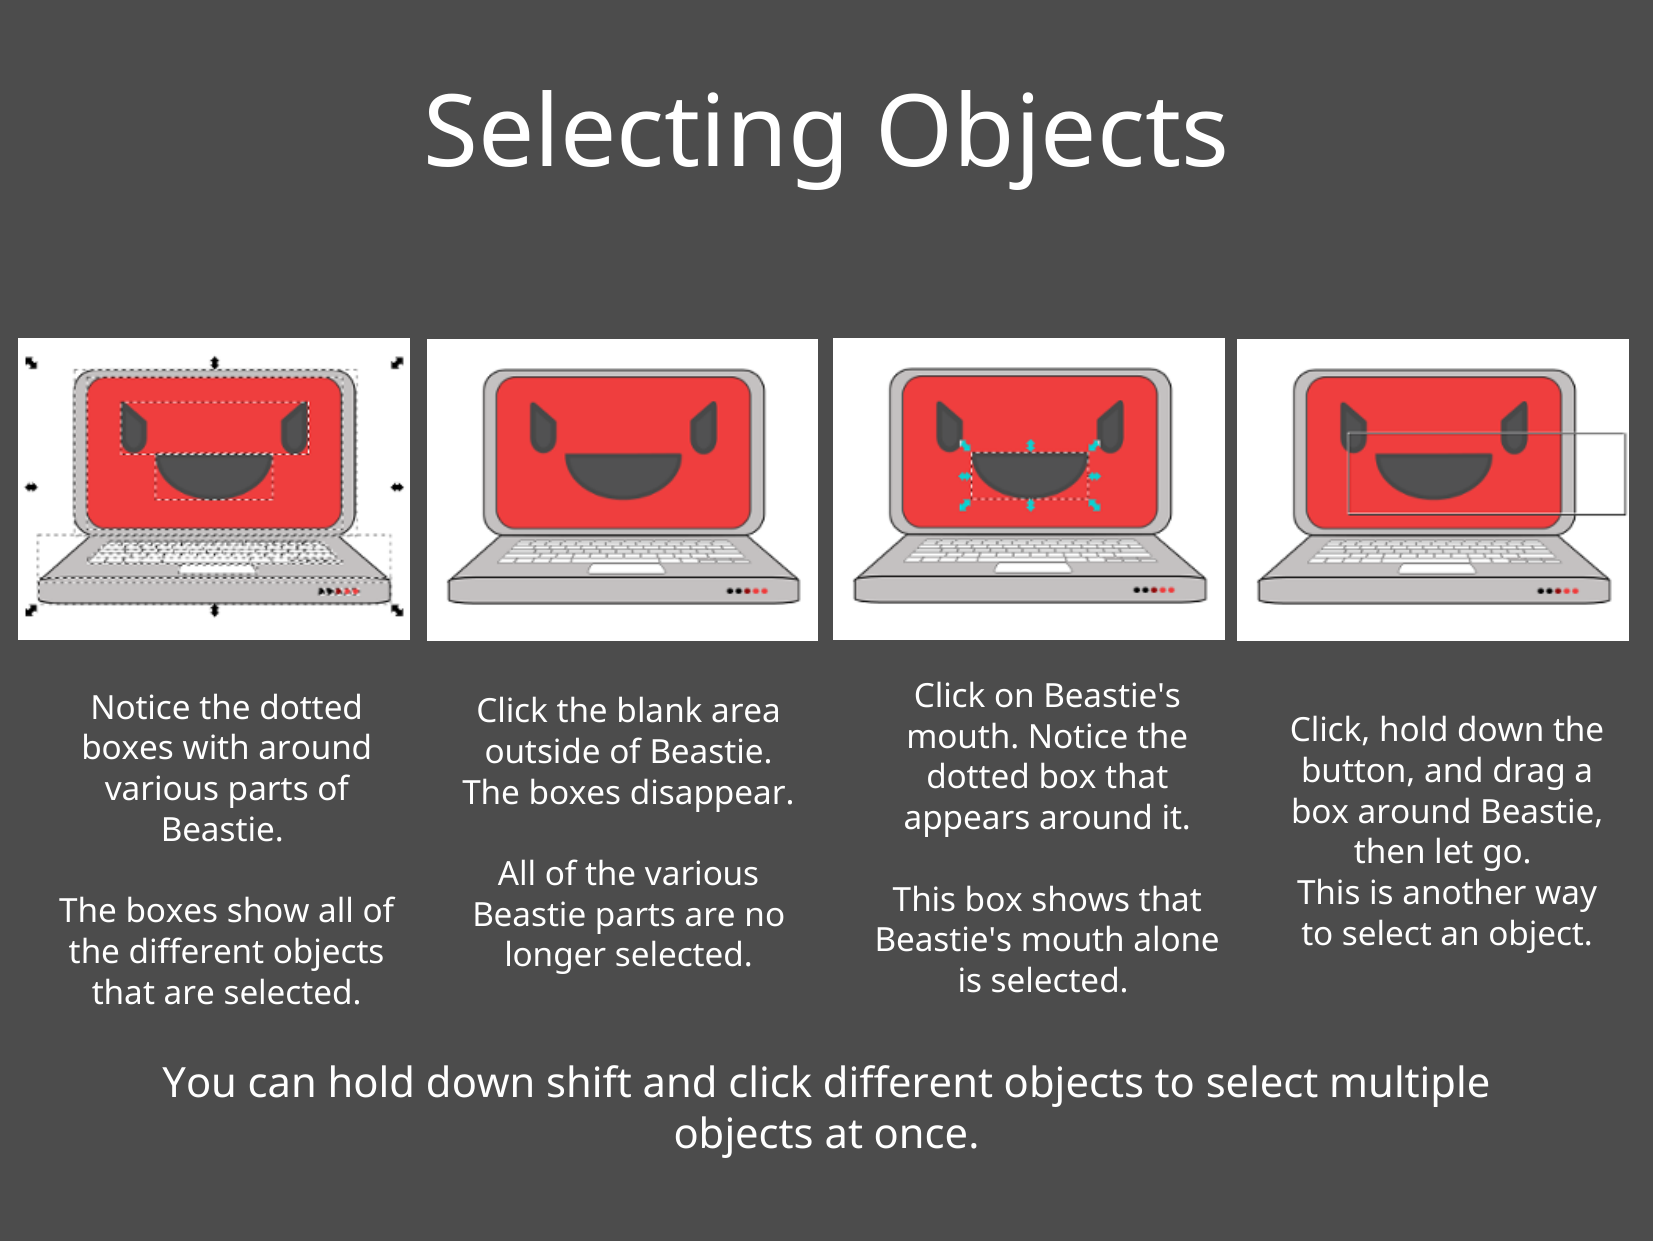

# Selecting Objects
Click on Beastie's mouth. Notice the dotted box that appears around it.
This box shows that Beastie's mouth alone is selected.
Notice the dotted boxes with around various parts of Beastie.
The boxes show all of the different objects that are selected.
Click the blank area outside of Beastie. The boxes disappear.
All of the various Beastie parts are no longer selected.
Click, hold down the button, and drag a box around Beastie, then let go.
This is another way to select an object.
You can hold down shift and click different objects to select multiple objects at once.